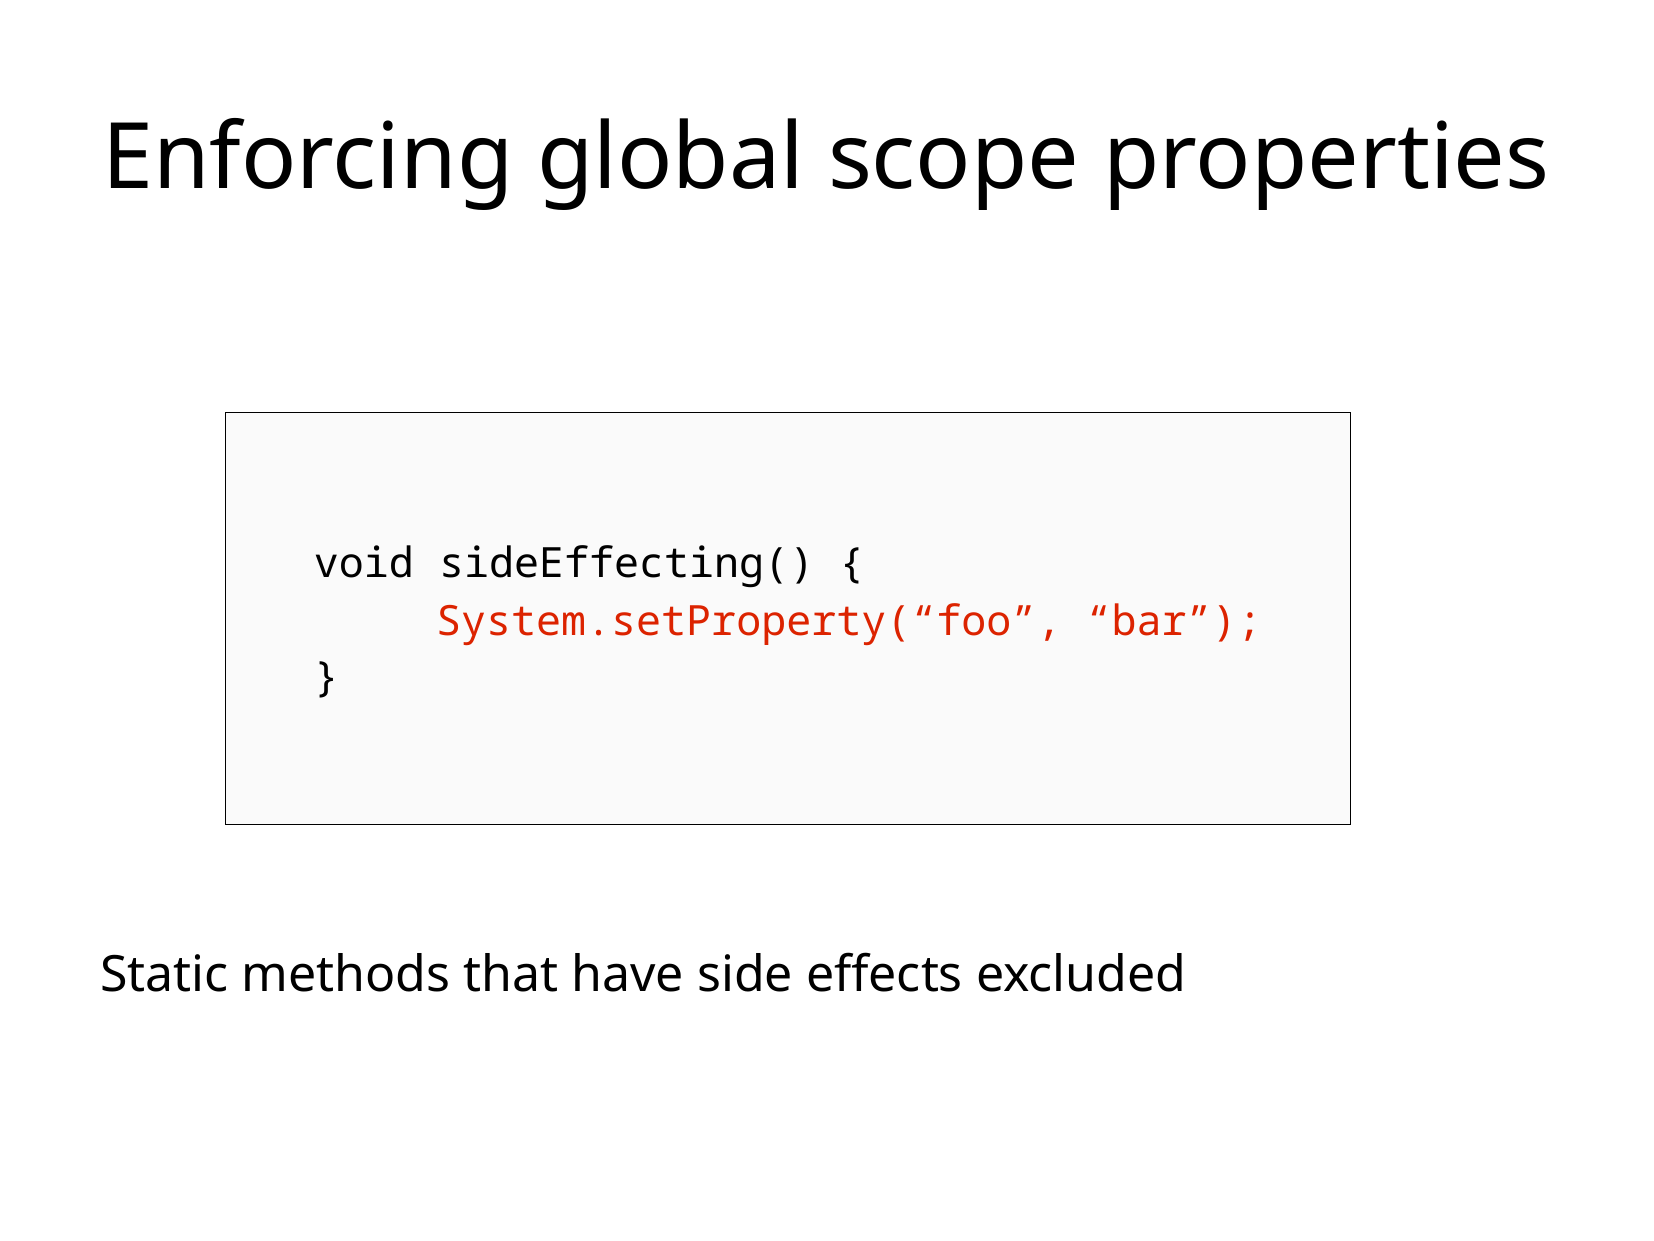

# Enforcing global scope properties
void sideEffecting() {
	System.setProperty(“foo”, “bar”);
}
Static methods that have side effects excluded